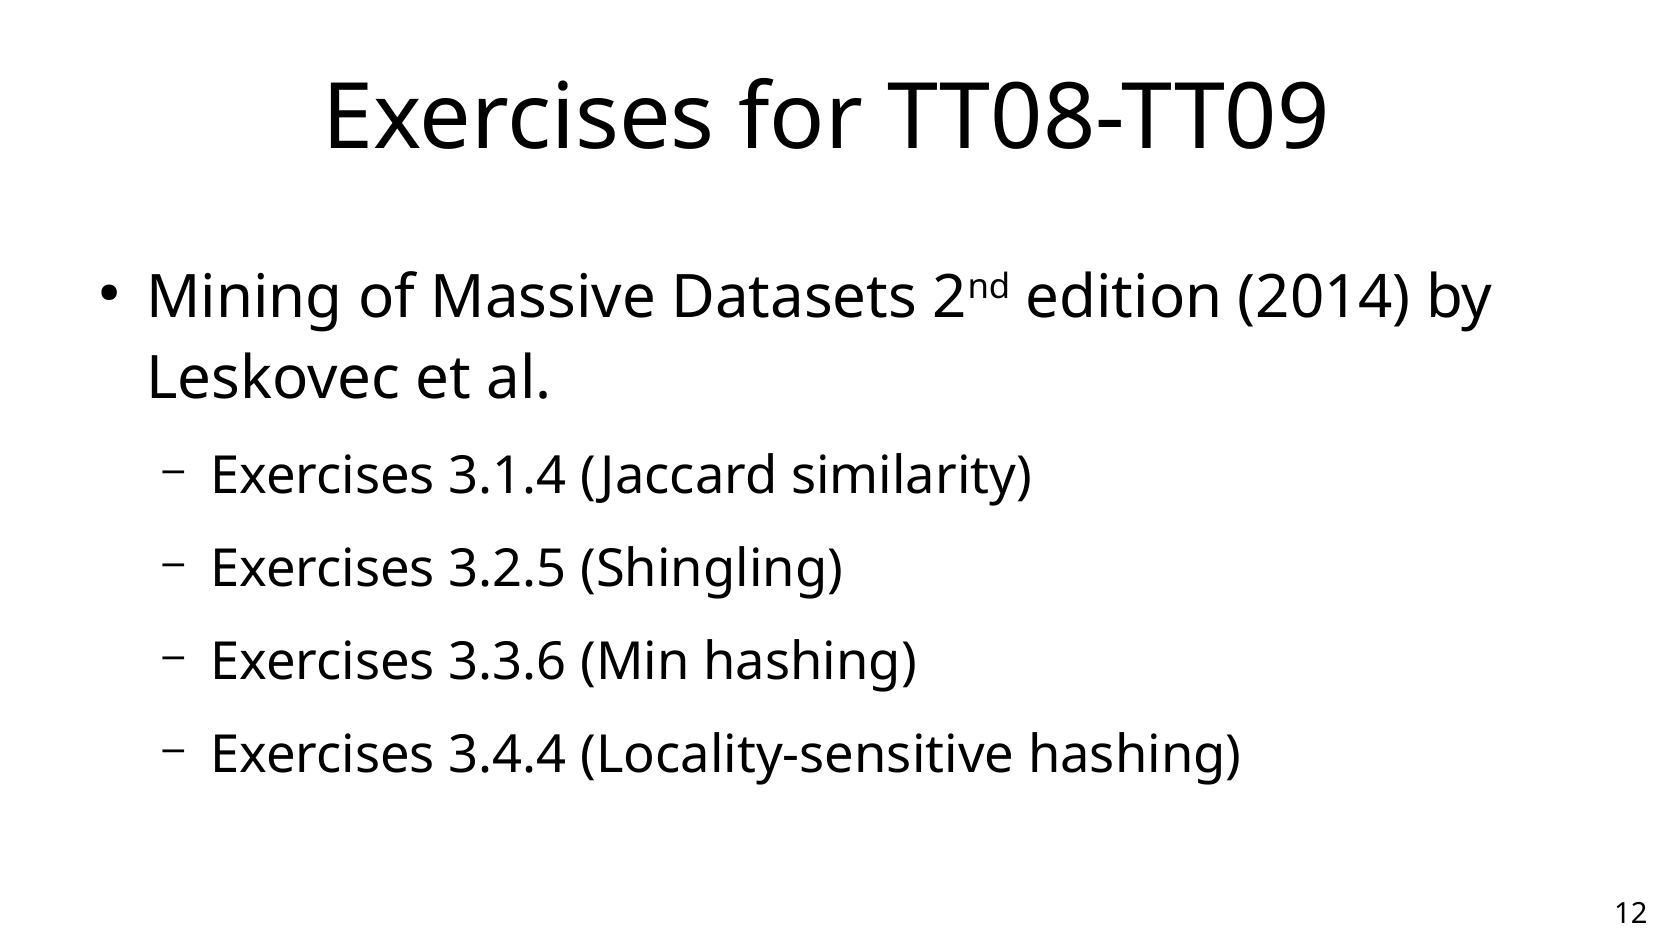

# Exercises for TT08-TT09
Mining of Massive Datasets 2nd edition (2014) by Leskovec et al.
Exercises 3.1.4 (Jaccard similarity)
Exercises 3.2.5 (Shingling)
Exercises 3.3.6 (Min hashing)
Exercises 3.4.4 (Locality-sensitive hashing)
12